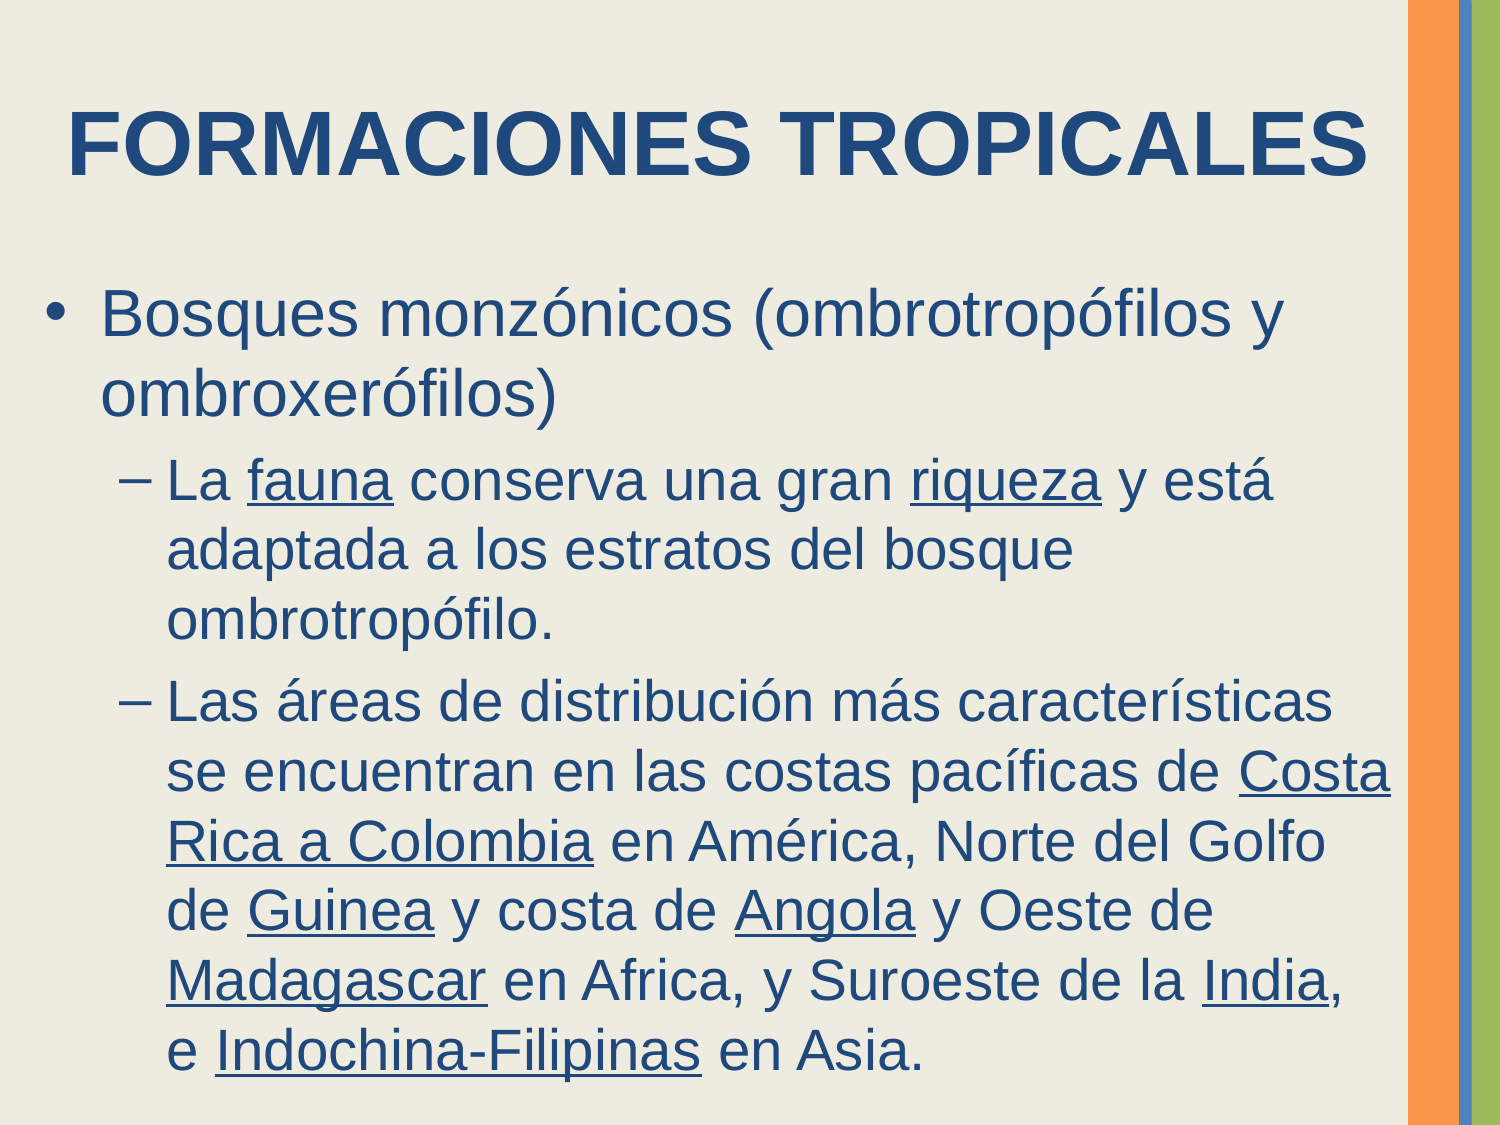

# Formaciones tropicales
Bosques monzónicos (ombrotropófilos y ombroxerófilos)
La fauna conserva una gran riqueza y está adaptada a los estratos del bosque ombrotropófilo.
Las áreas de distribución más características se encuentran en las costas pacíficas de Costa Rica a Colombia en América, Norte del Golfo de Guinea y costa de Angola y Oeste de Madagascar en Africa, y Suroeste de la India, e Indochina-Filipinas en Asia.